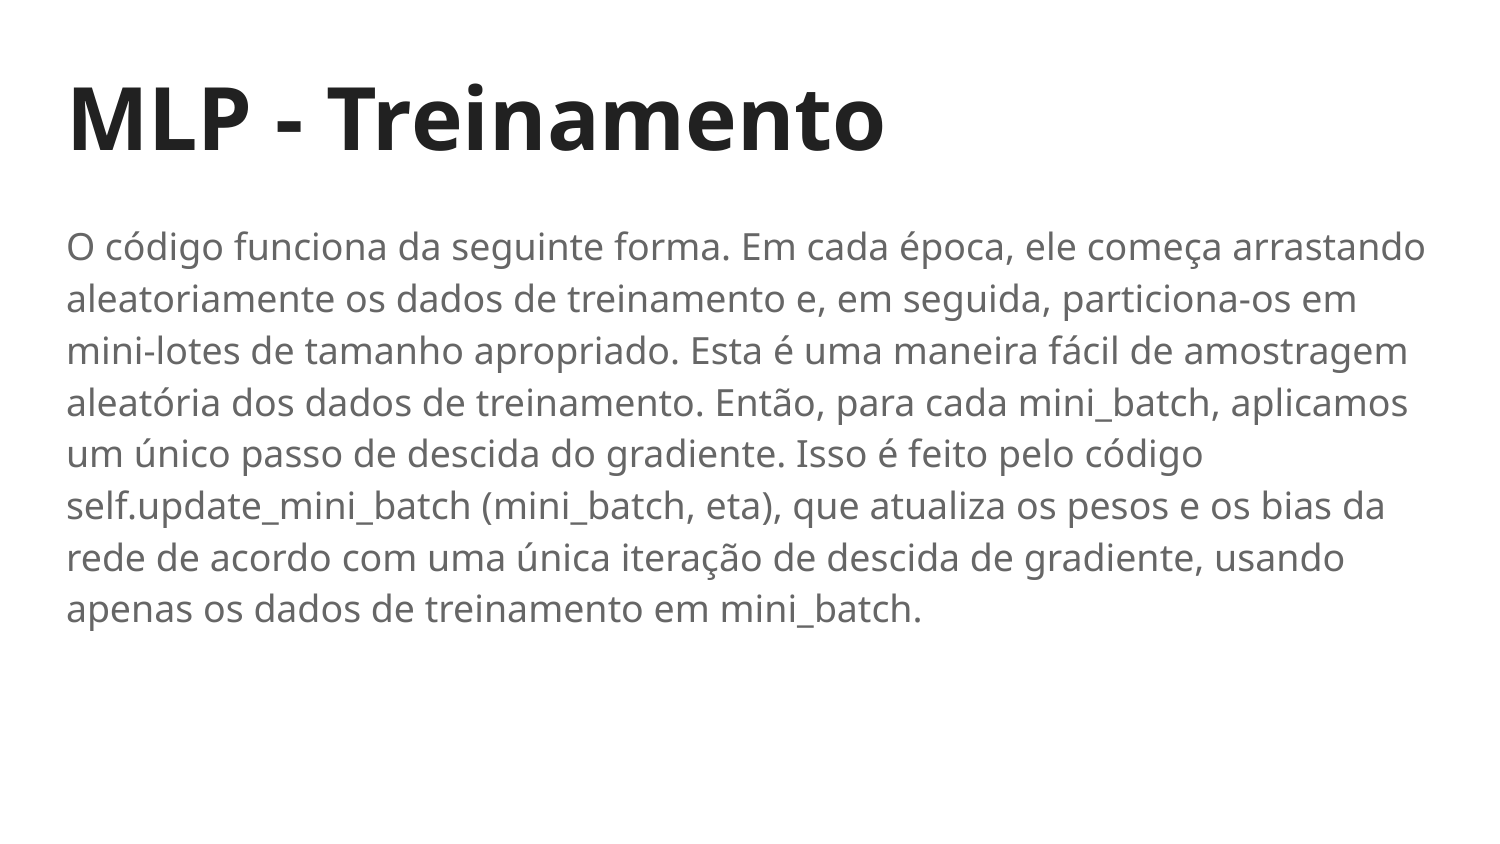

# MLP - Treinamento
O código funciona da seguinte forma. Em cada época, ele começa arrastando aleatoriamente os dados de treinamento e, em seguida, particiona-os em mini-lotes de tamanho apropriado. Esta é uma maneira fácil de amostragem aleatória dos dados de treinamento. Então, para cada mini_batch, aplicamos um único passo de descida do gradiente. Isso é feito pelo código self.update_mini_batch (mini_batch, eta), que atualiza os pesos e os bias da rede de acordo com uma única iteração de descida de gradiente, usando apenas os dados de treinamento em mini_batch.